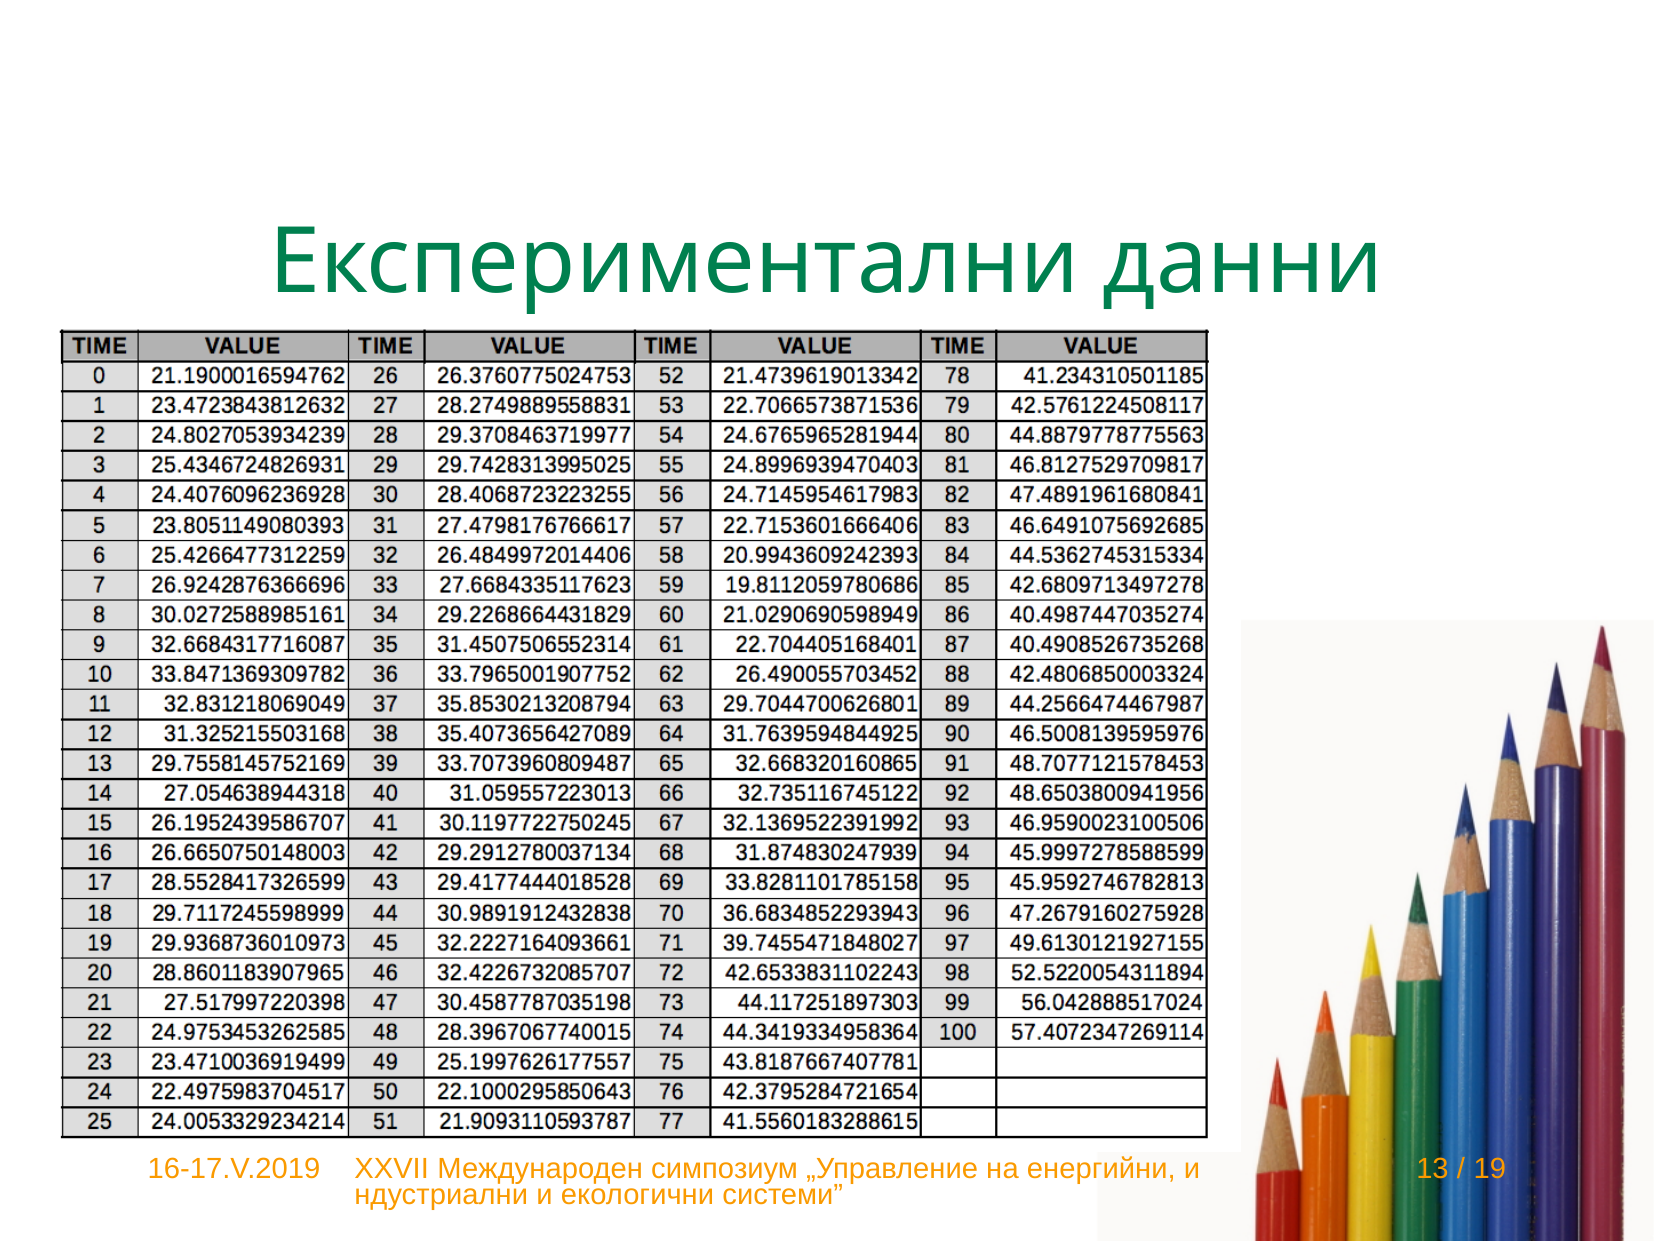

# Експериментални данни
16-17.V.2019
XXVII Международен симпозиум „Управление на енергийни, индустриални и екологични системи”
13